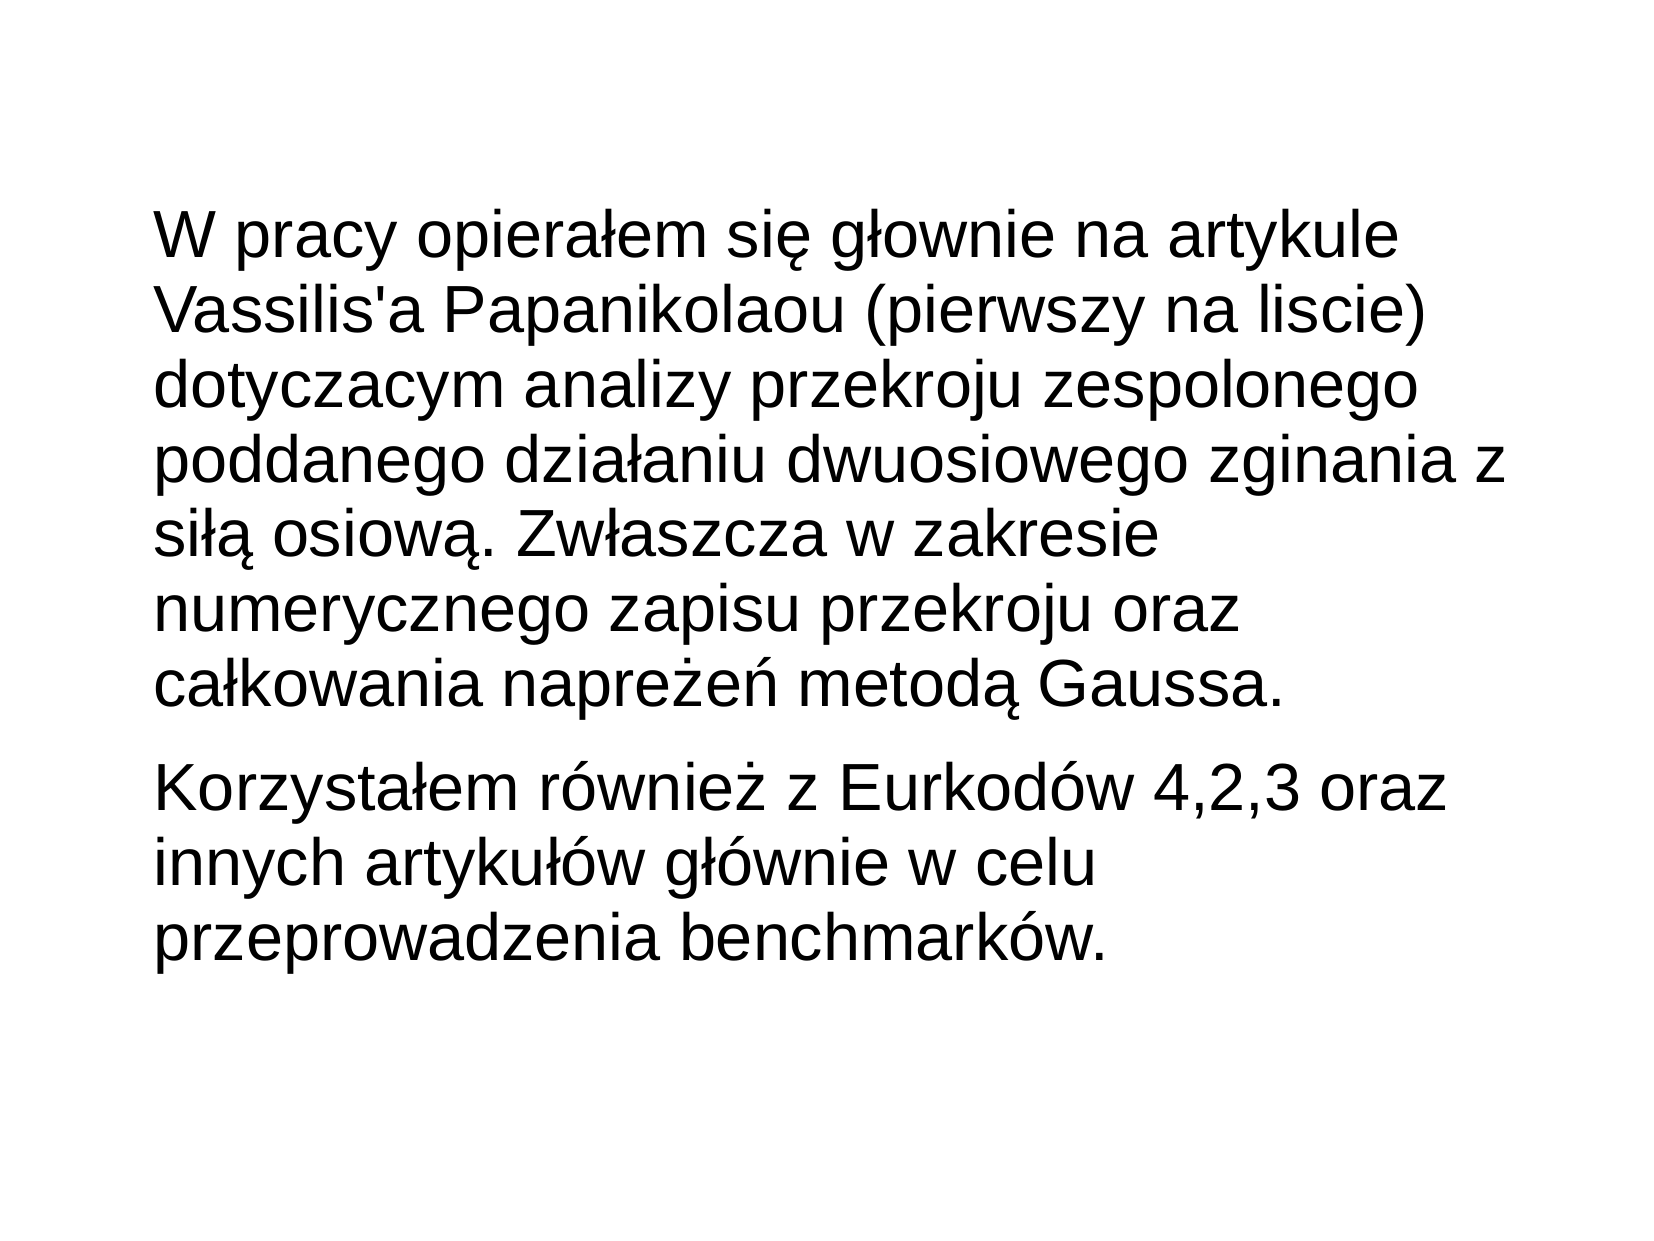

# W pracy opierałem się głownie na artykule Vassilis'a Papanikolaou (pierwszy na liscie) dotyczacym analizy przekroju zespolonego poddanego działaniu dwuosiowego zginania z siłą osiową. Zwłaszcza w zakresie numerycznego zapisu przekroju oraz całkowania napreżeń metodą Gaussa.
Korzystałem również z Eurkodów 4,2,3 oraz innych artykułów głównie w celu przeprowadzenia benchmarków.